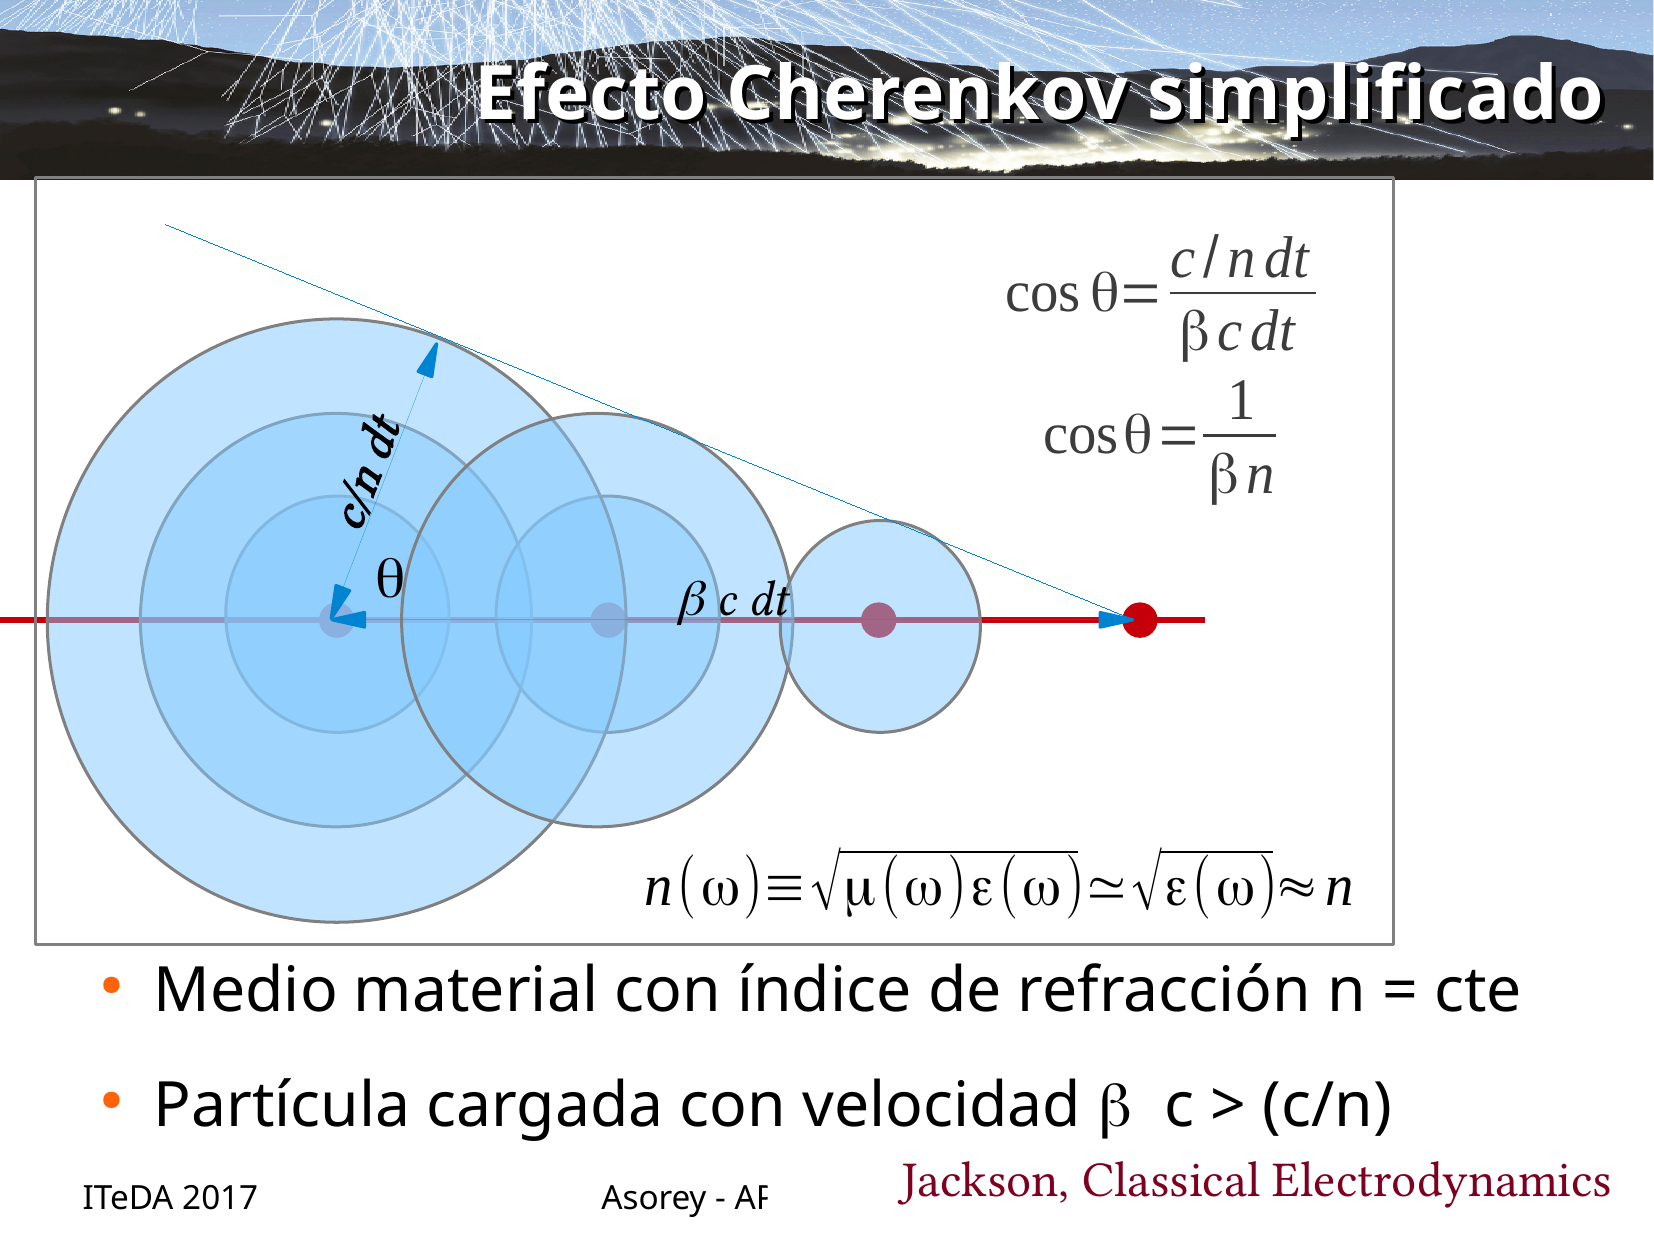

# Efecto Cherenkov simplificado
c/n dt
q
b c dt
Medio material con índice de refracción n = cte
Partícula cargada con velocidad b c > (c/n)
Jackson, Classical Electrodynamics
ITeDA 2017
Asorey - AP - U03 Detectores
21